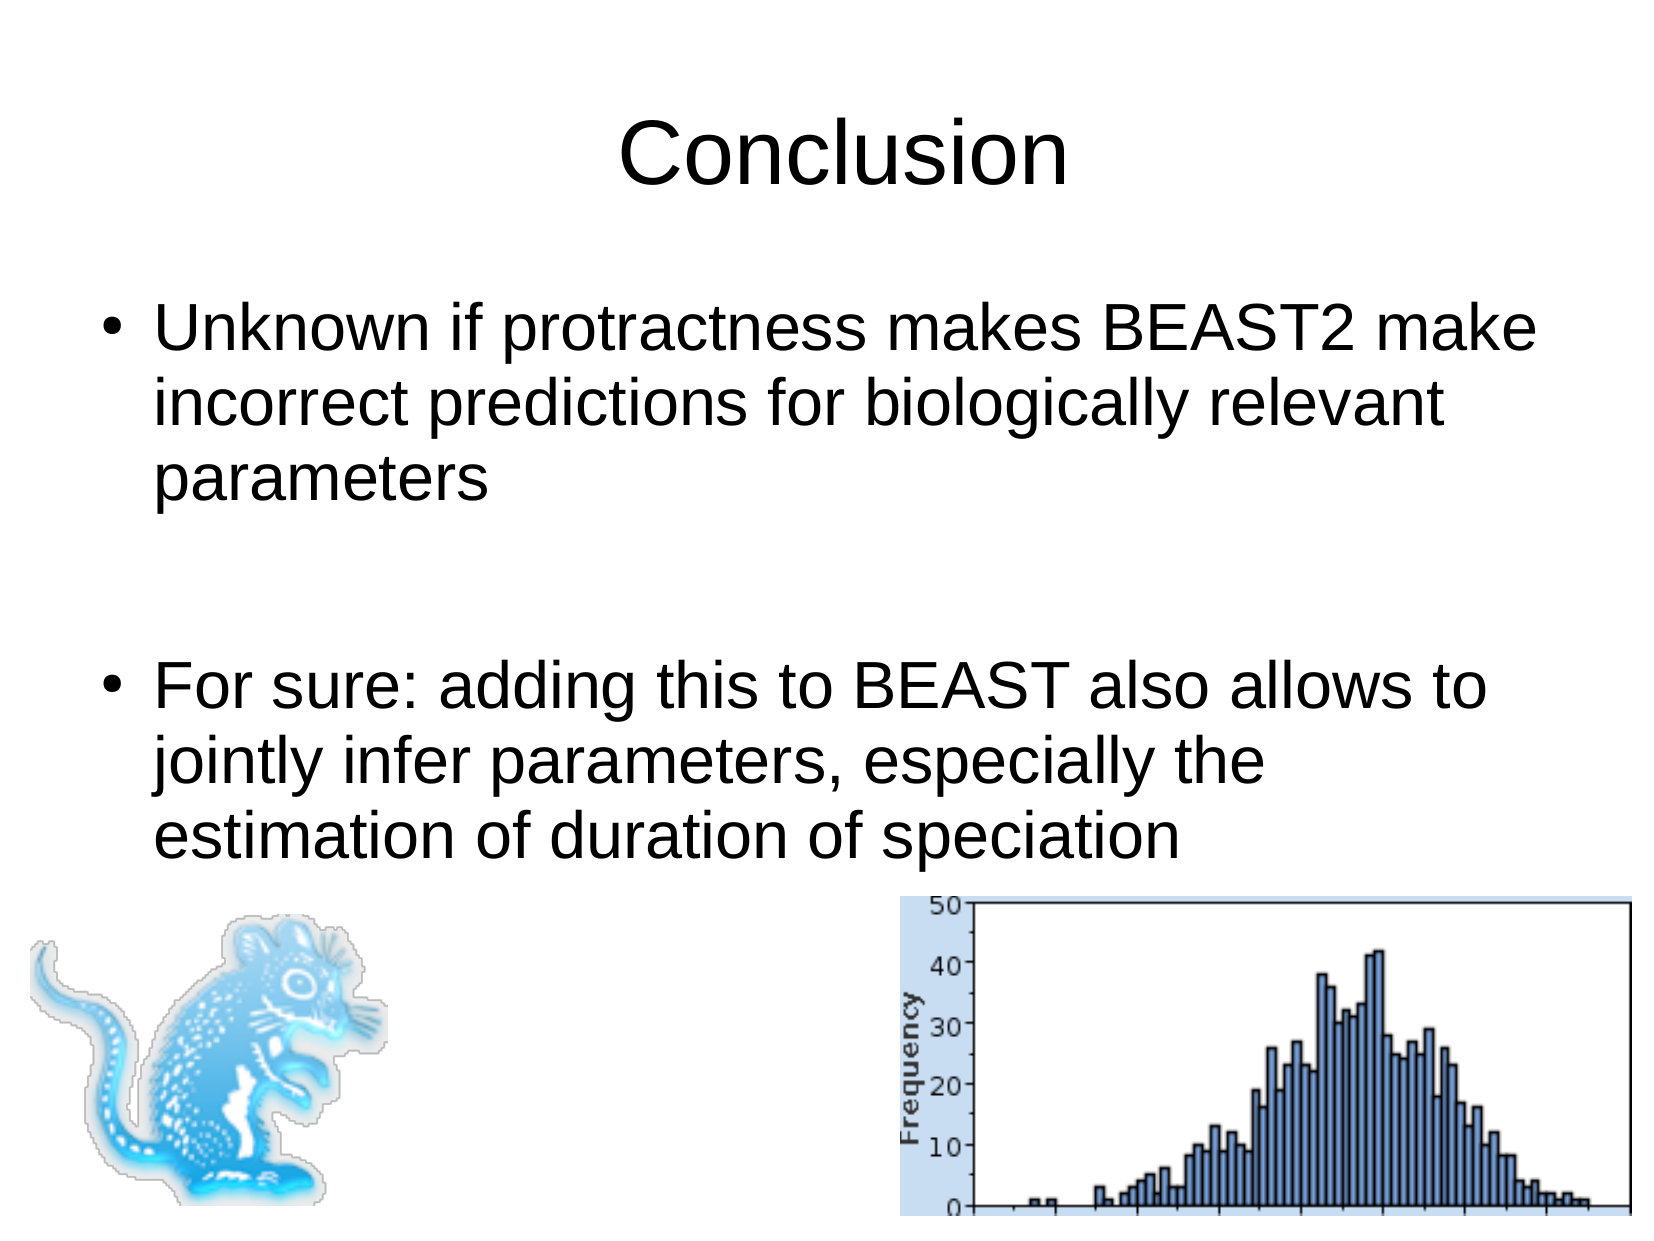

# Conclusion
Unknown if protractness makes BEAST2 make incorrect predictions for biologically relevant parameters
For sure: adding this to BEAST also allows to jointly infer parameters, especially the estimation of duration of speciation